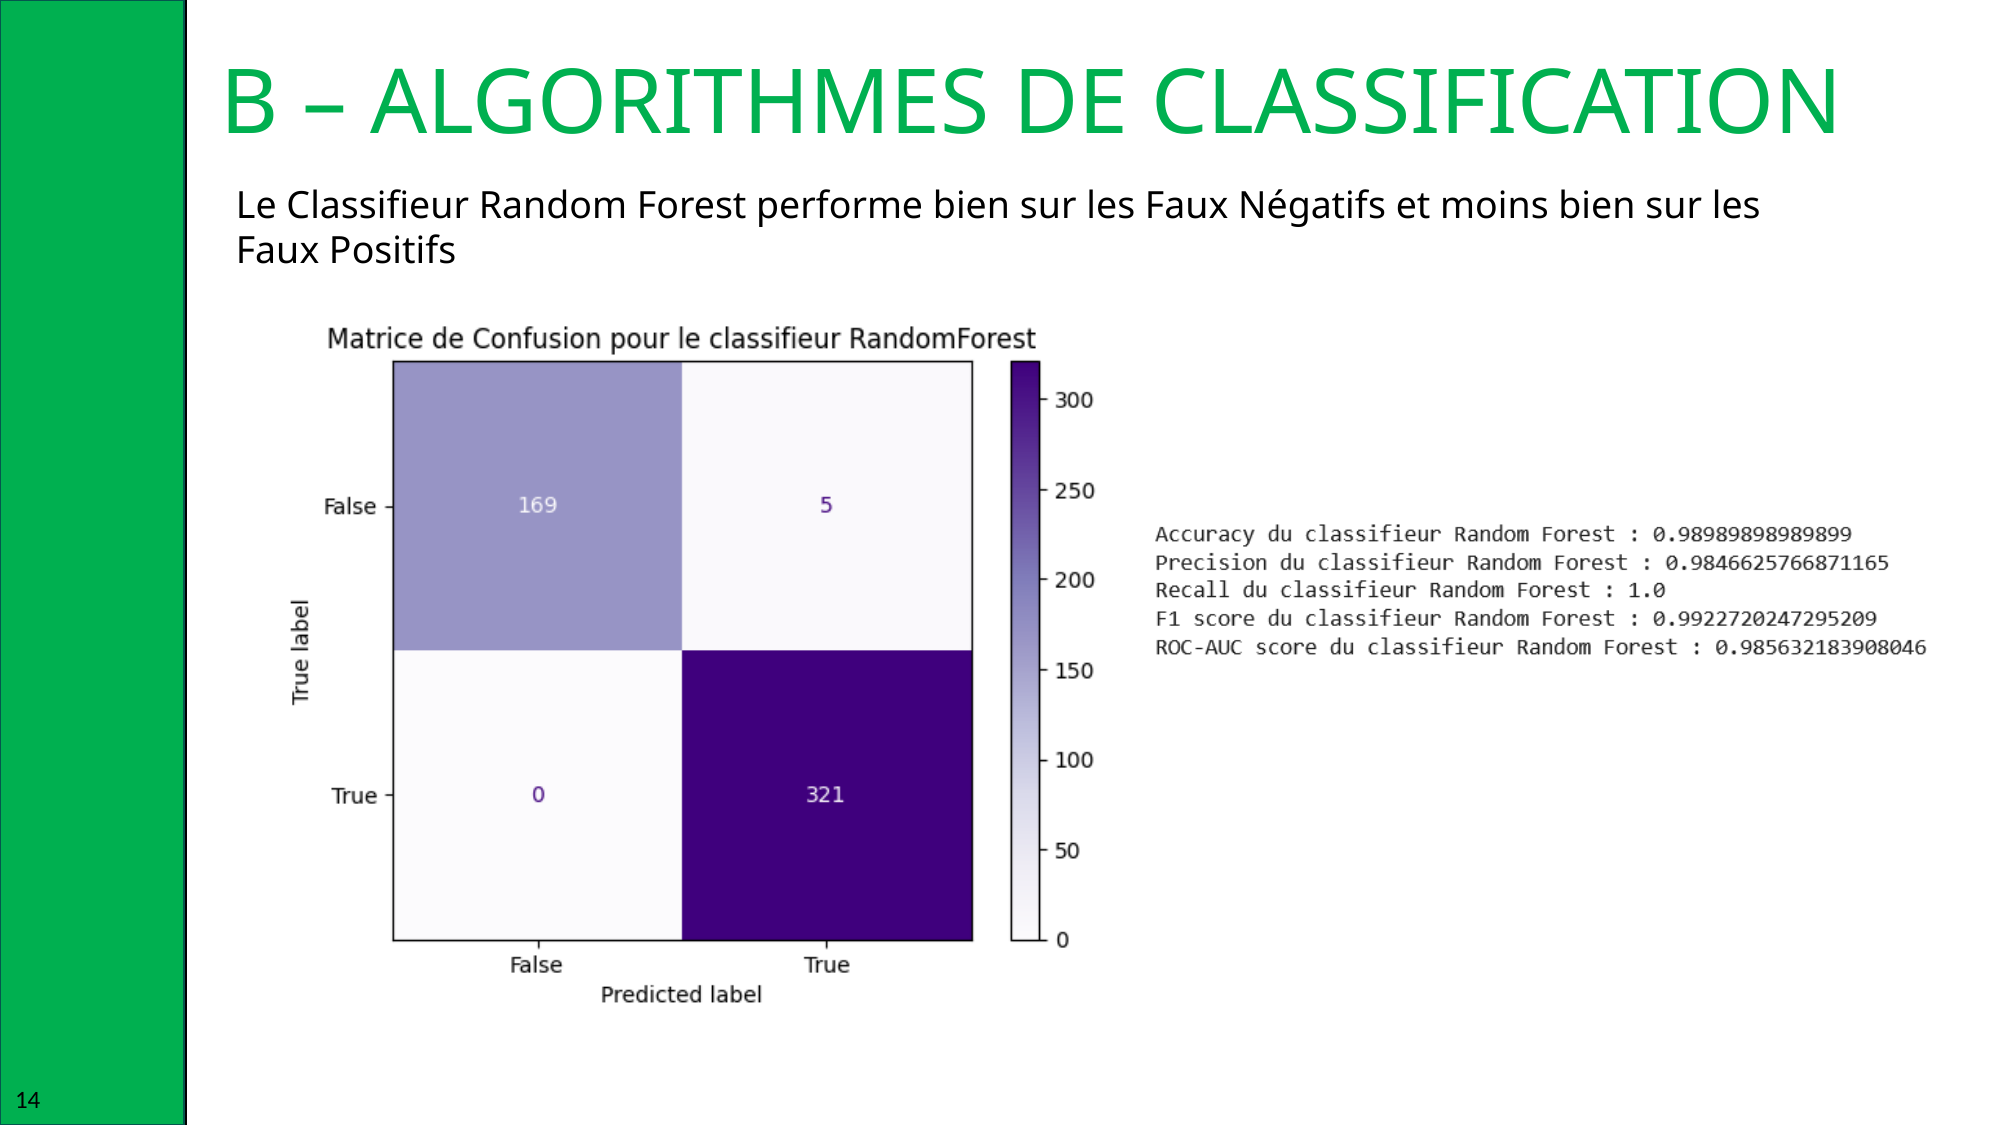

# B – Algorithmes de classification
Le Classifieur Random Forest performe bien sur les Faux Négatifs et moins bien sur les Faux Positifs